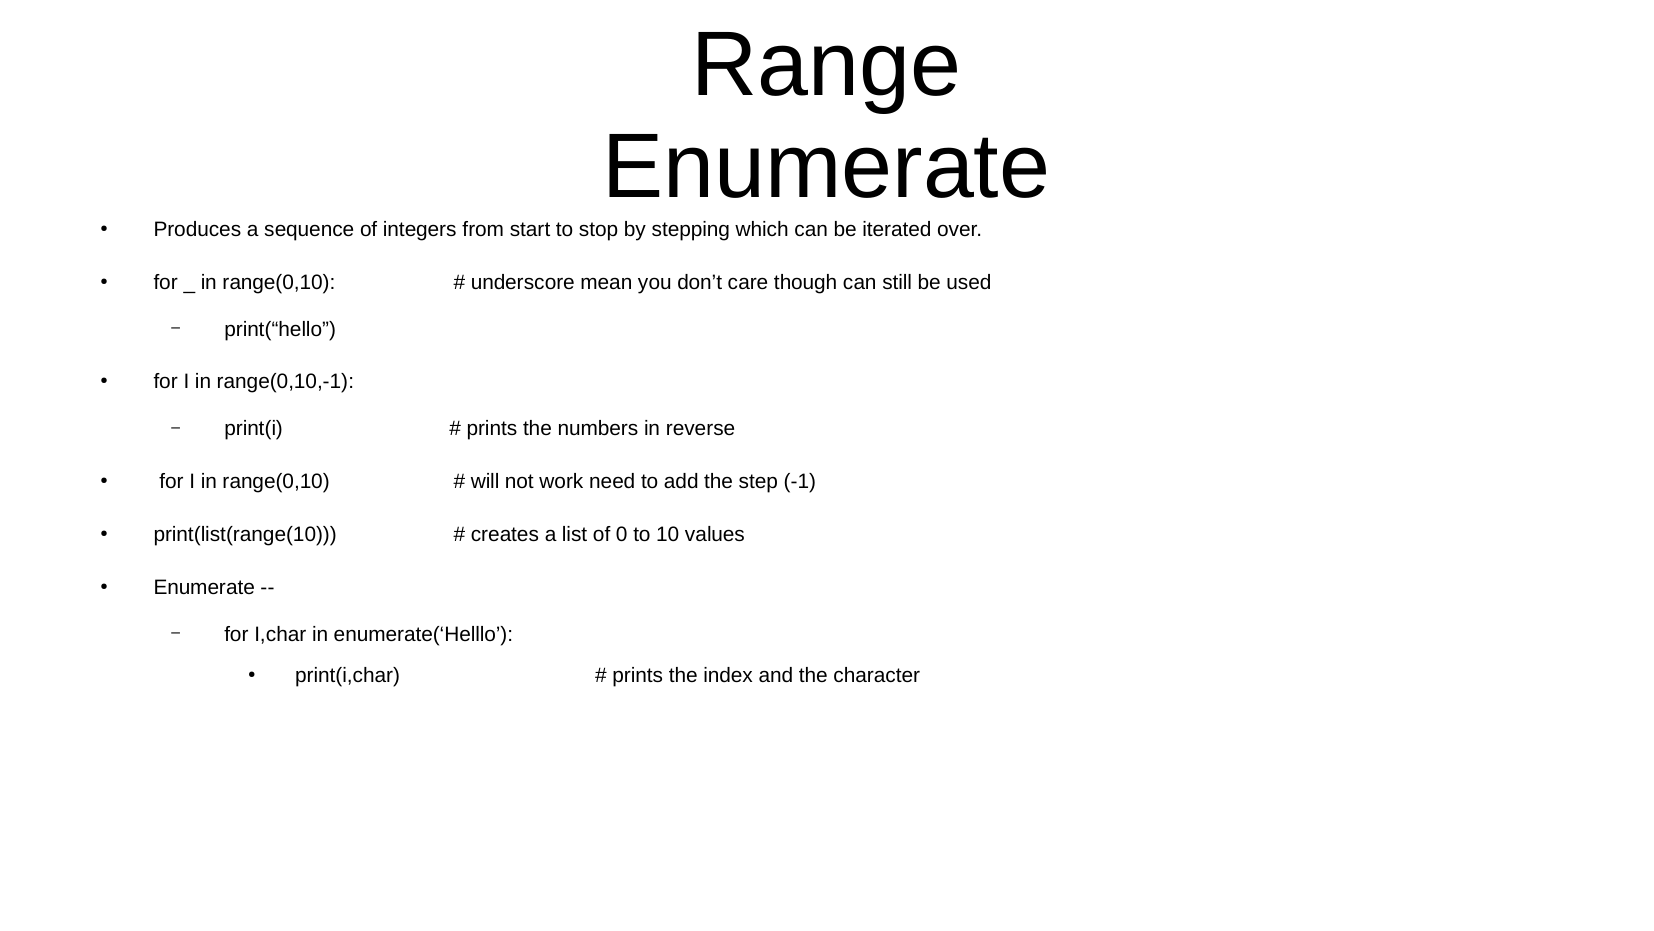

# Range Enumerate
Produces a sequence of integers from start to stop by stepping which can be iterated over.
for _ in range(0,10):		# underscore mean you don’t care though can still be used
print(“hello”)
for I in range(0,10,-1):
print(i)			# prints the numbers in reverse
 for I in range(0,10)		# will not work need to add the step (-1)
print(list(range(10)))		# creates a list of 0 to 10 values
Enumerate --
for I,char in enumerate(‘Helllo’):
print(i,char)			# prints the index and the character